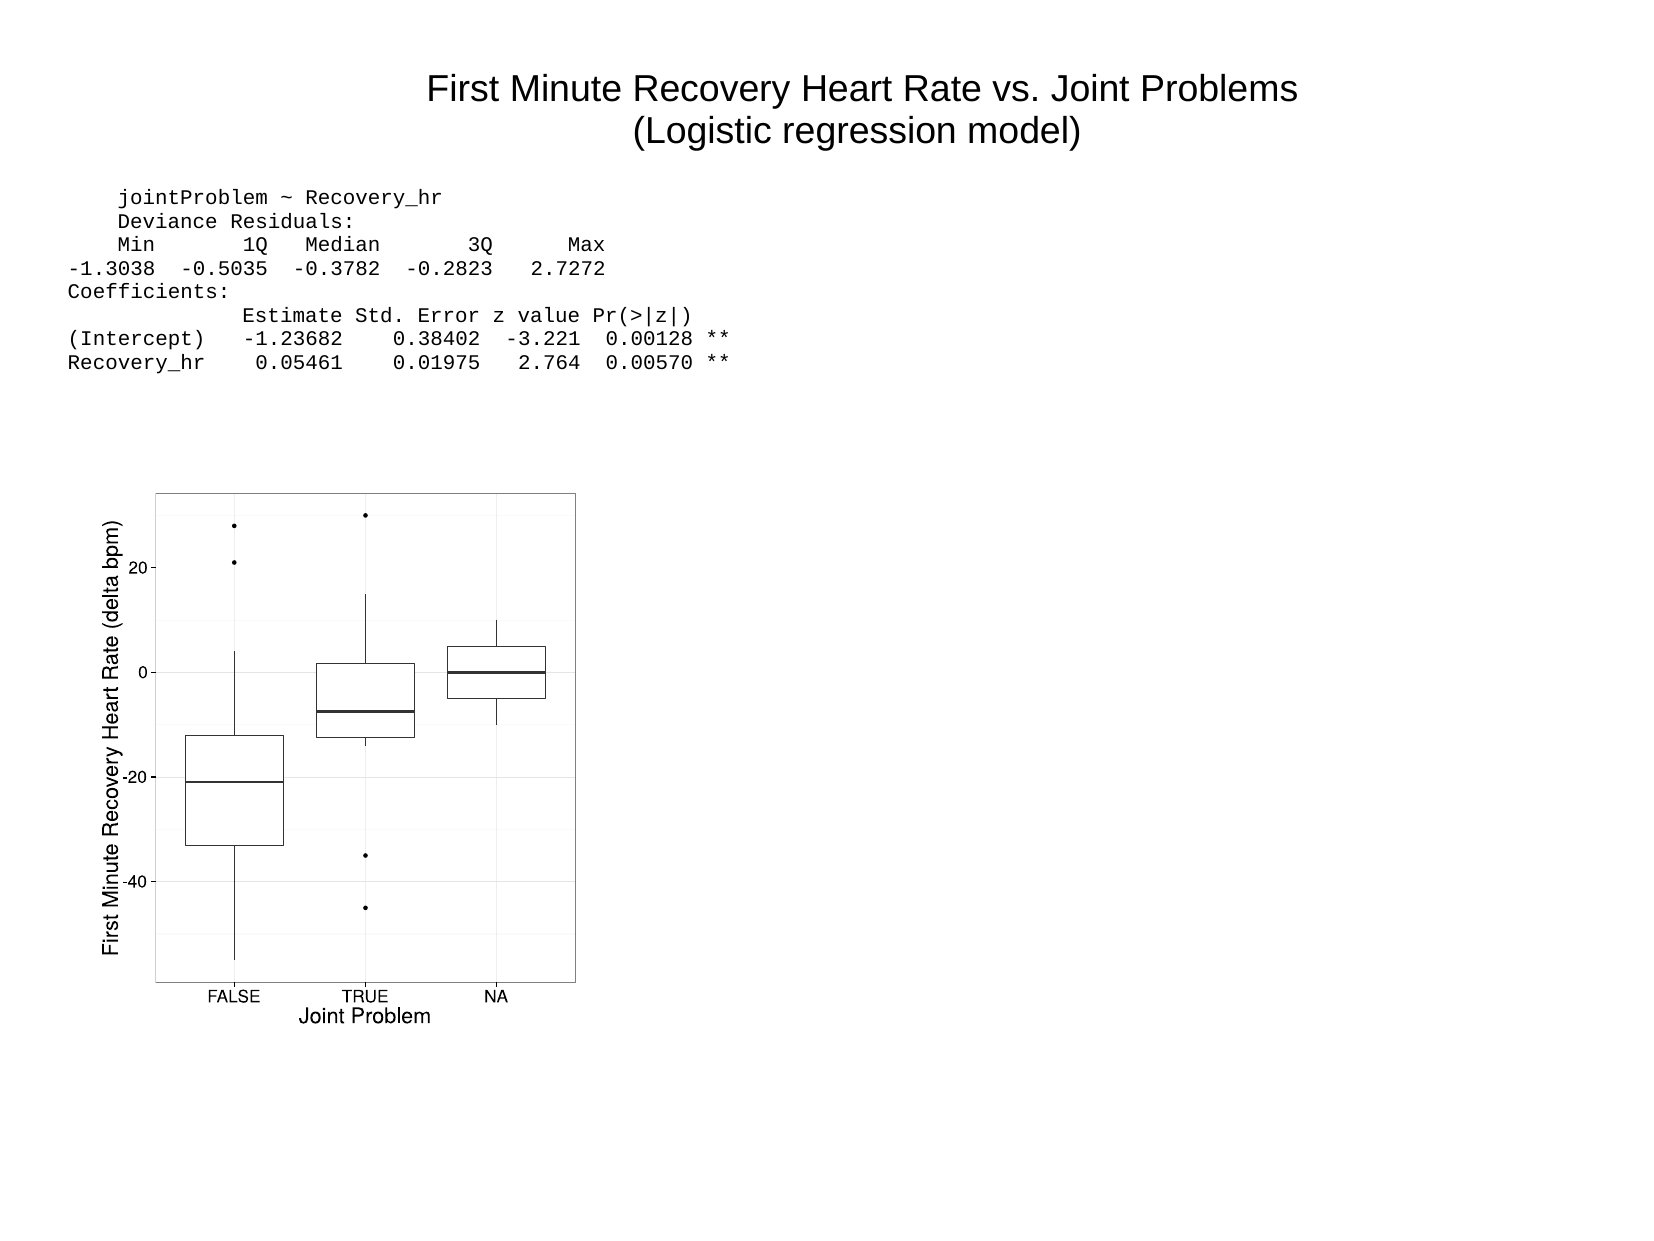

First Minute Recovery Heart Rate vs. Joint Problems
(Logistic regression model)
 jointProblem ~ Recovery_hr
 Deviance Residuals:
 Min 1Q Median 3Q Max
-1.3038 -0.5035 -0.3782 -0.2823 2.7272
Coefficients:
 Estimate Std. Error z value Pr(>|z|)
(Intercept) -1.23682 0.38402 -3.221 0.00128 **
Recovery_hr 0.05461 0.01975 2.764 0.00570 **